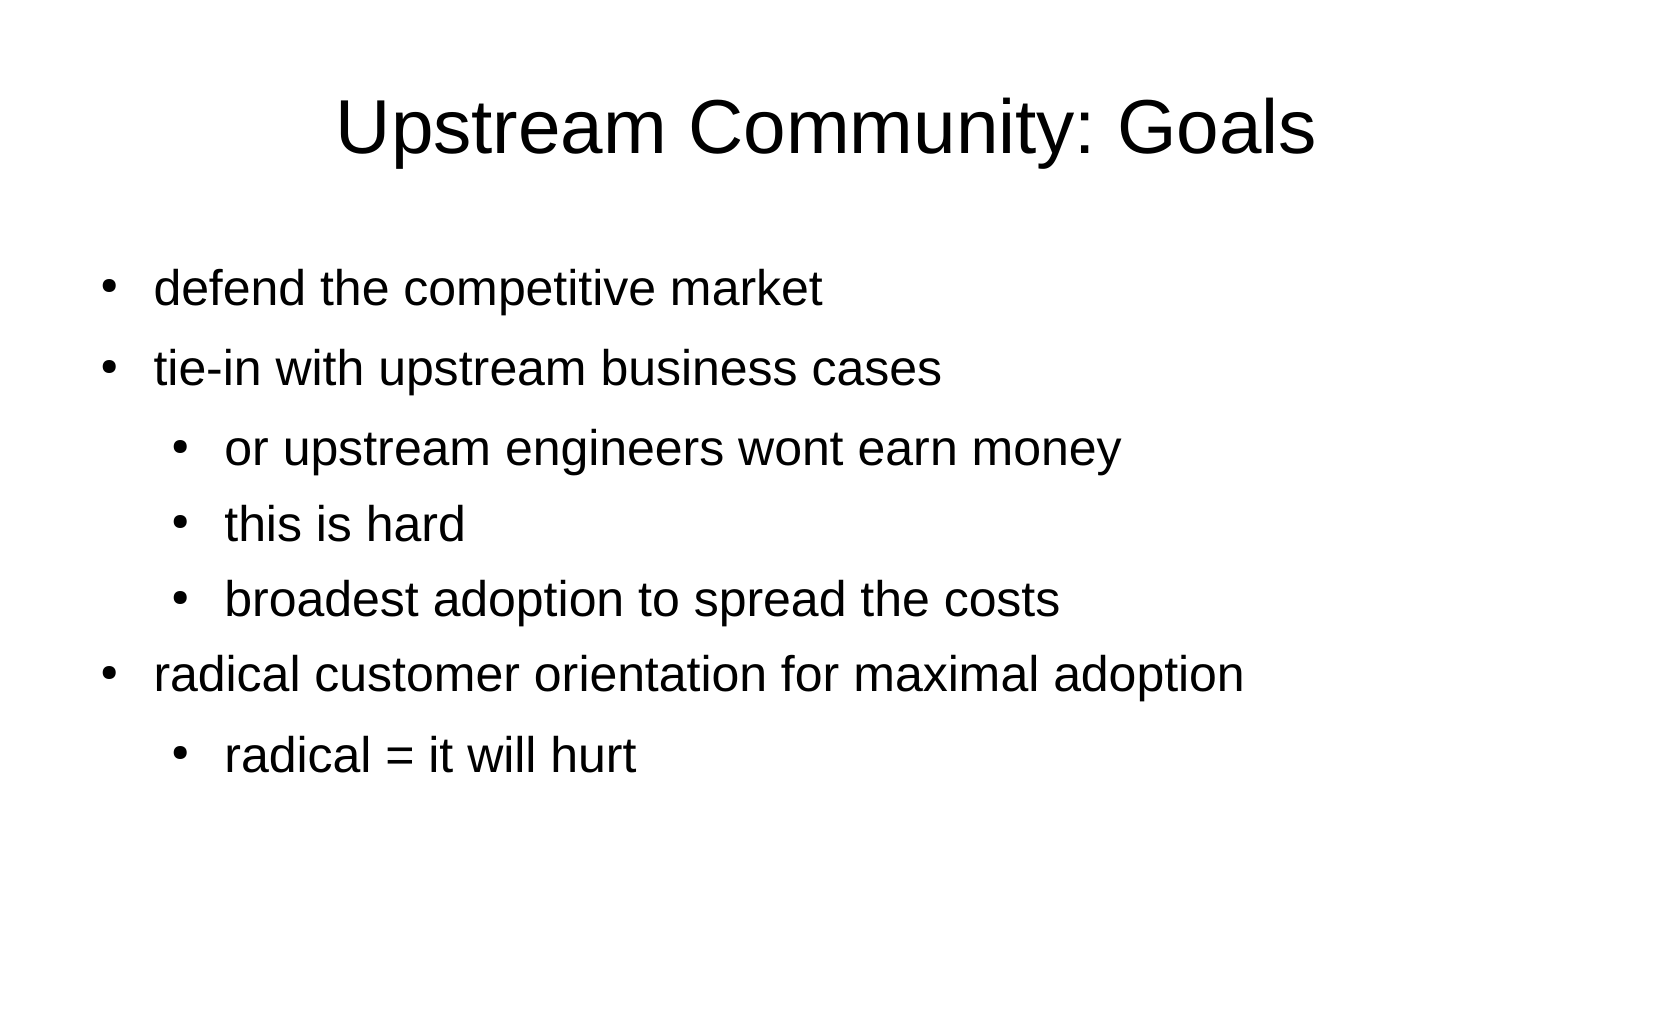

# Upstream Community: Goals
defend the competitive market
tie-in with upstream business cases
or upstream engineers wont earn money
this is hard
broadest adoption to spread the costs
radical customer orientation for maximal adoption
radical = it will hurt